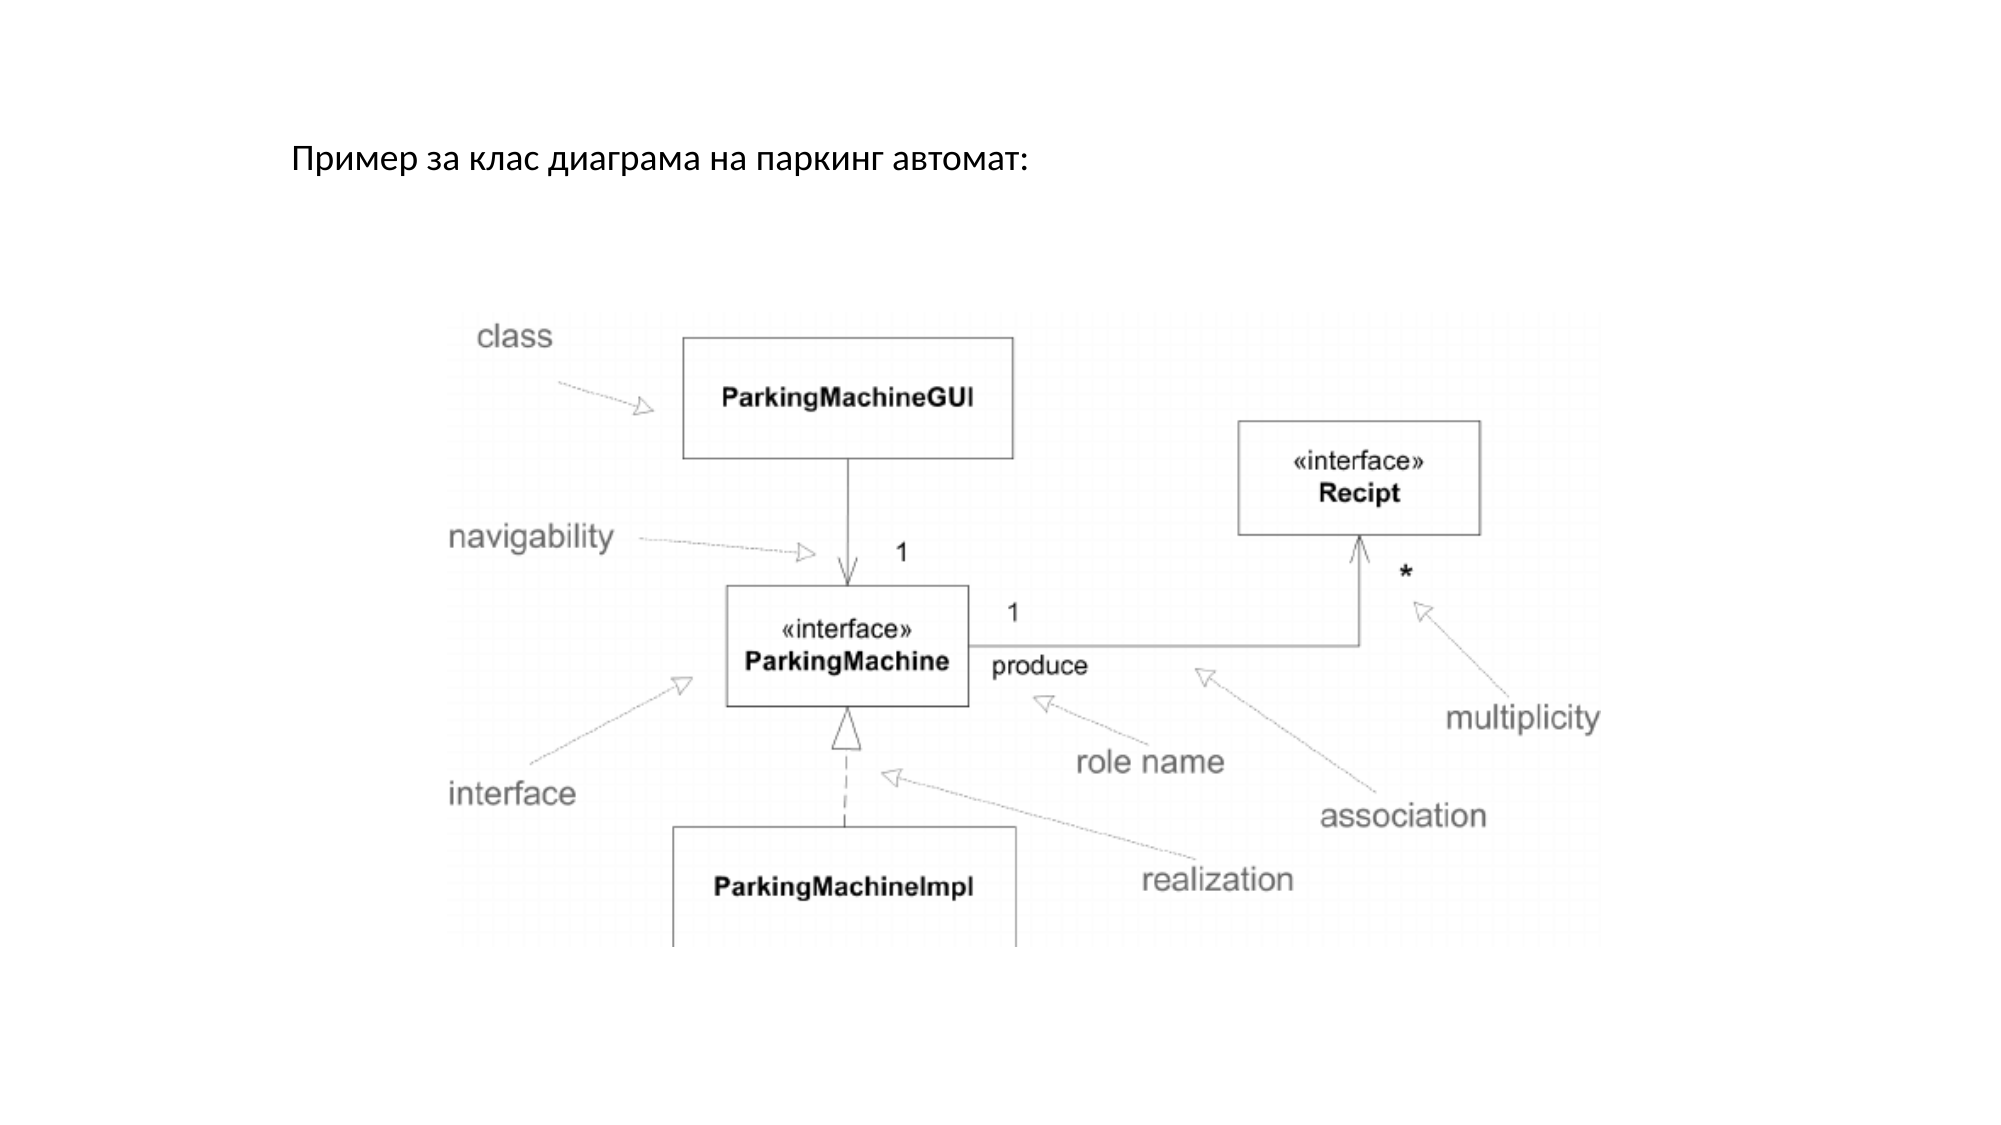

Пример за клас диаграма на паркинг автомат: